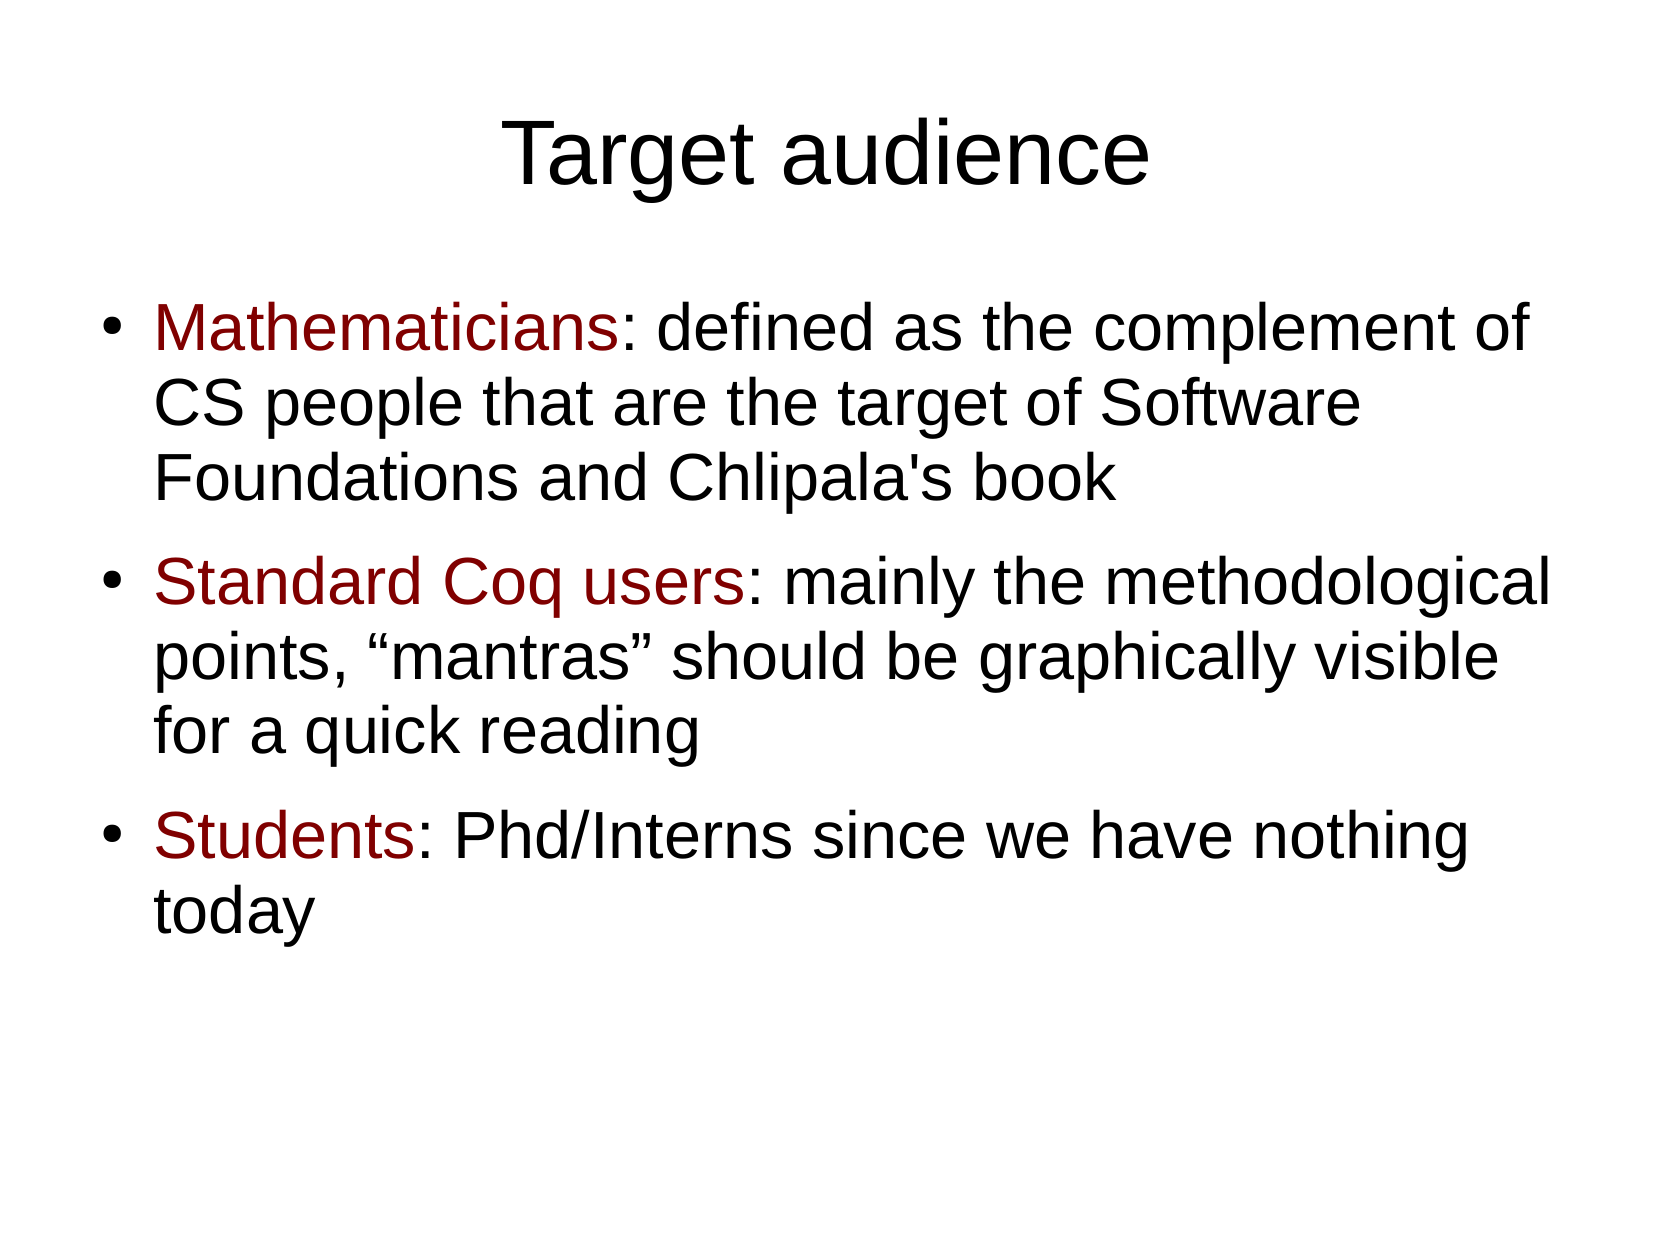

# Target audience
Mathematicians: defined as the complement of CS people that are the target of Software Foundations and Chlipala's book
Standard Coq users: mainly the methodological points, “mantras” should be graphically visible for a quick reading
Students: Phd/Interns since we have nothing today